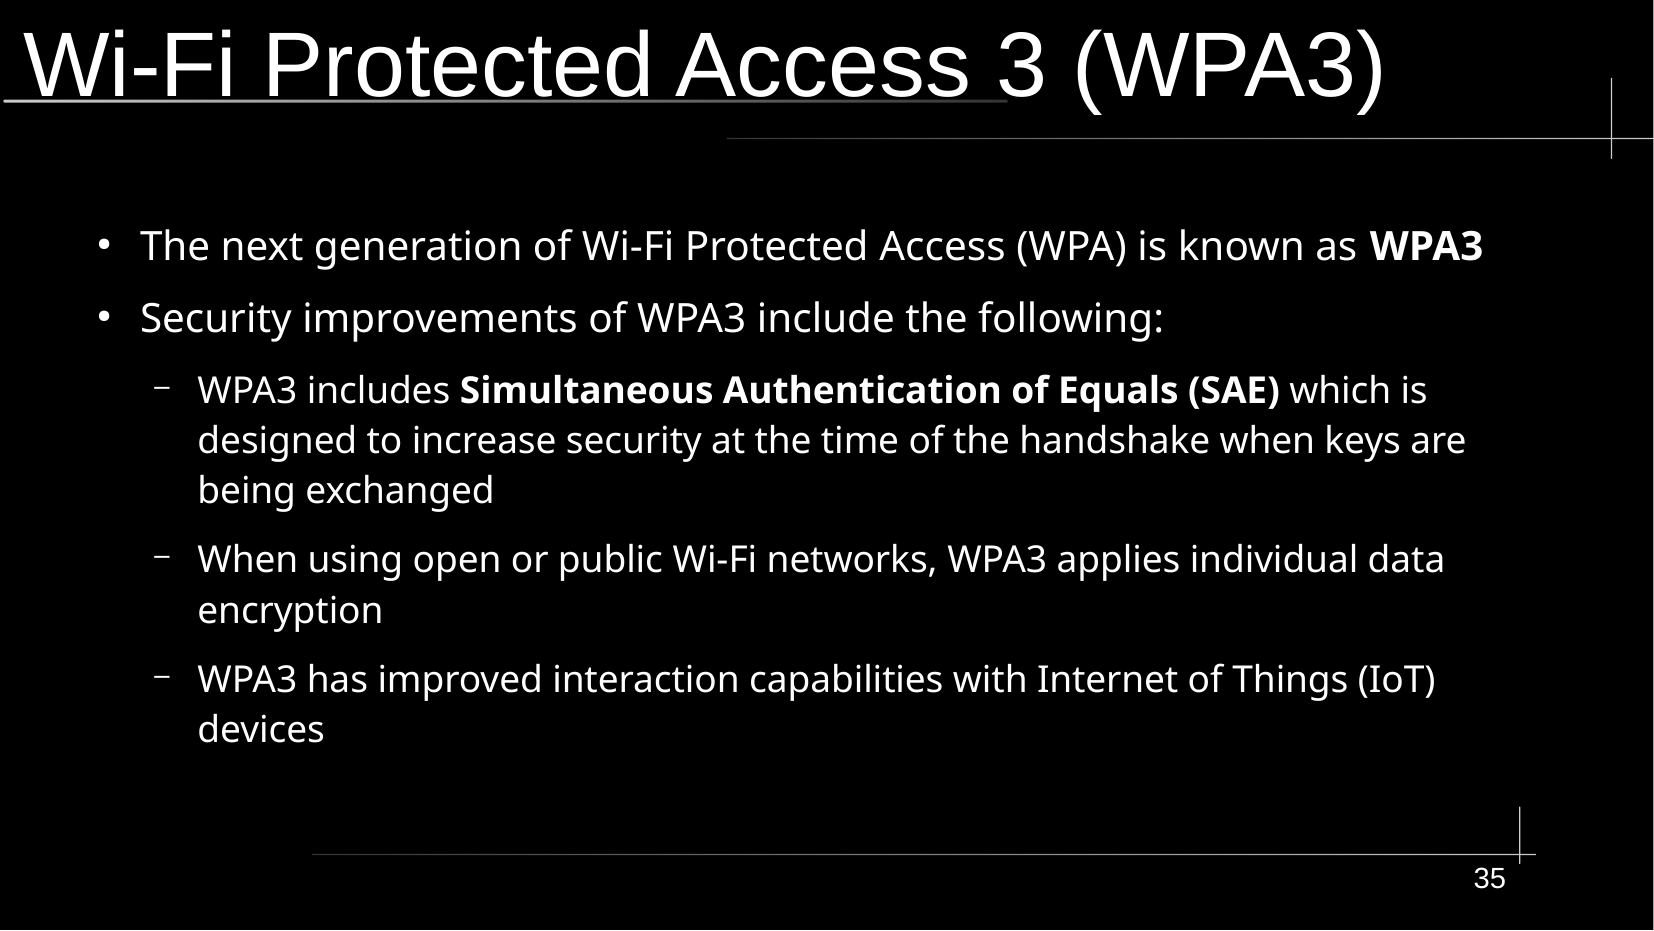

# Wi-Fi Protected Access 3 (WPA3)
The next generation of Wi-Fi Protected Access (WPA) is known as WPA3
Security improvements of WPA3 include the following:
WPA3 includes Simultaneous Authentication of Equals (SAE) which is designed to increase security at the time of the handshake when keys are being exchanged
When using open or public Wi-Fi networks, WPA3 applies individual data encryption
WPA3 has improved interaction capabilities with Internet of Things (IoT) devices
35